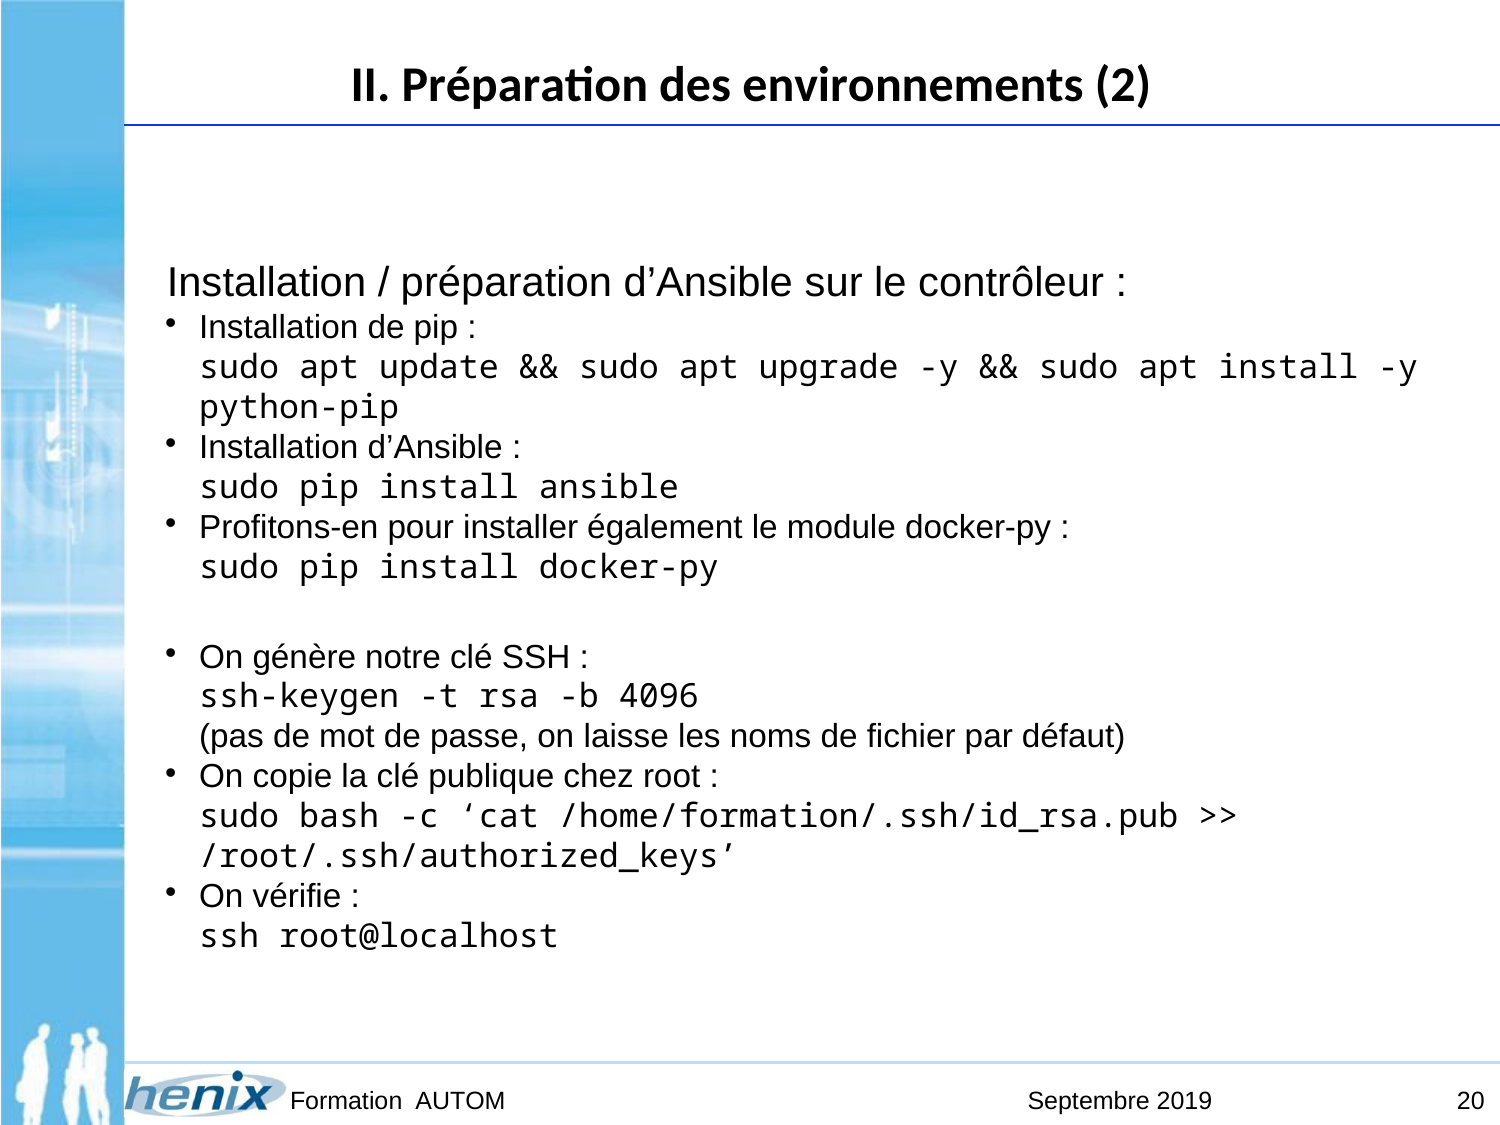

II. Préparation des environnements (2)
Installation / préparation d’Ansible sur le contrôleur :
Installation de pip :
sudo apt update && sudo apt upgrade -y && sudo apt install -y python-pip
Installation d’Ansible :
sudo pip install ansible
Profitons-en pour installer également le module docker-py :
sudo pip install docker-py
On génère notre clé SSH :
ssh-keygen -t rsa -b 4096
(pas de mot de passe, on laisse les noms de fichier par défaut)
On copie la clé publique chez root :
sudo bash -c ‘cat /home/formation/.ssh/id_rsa.pub >> /root/.ssh/authorized_keys’
On vérifie :
ssh root@localhost
Formation AUTOM
Septembre 2019
20